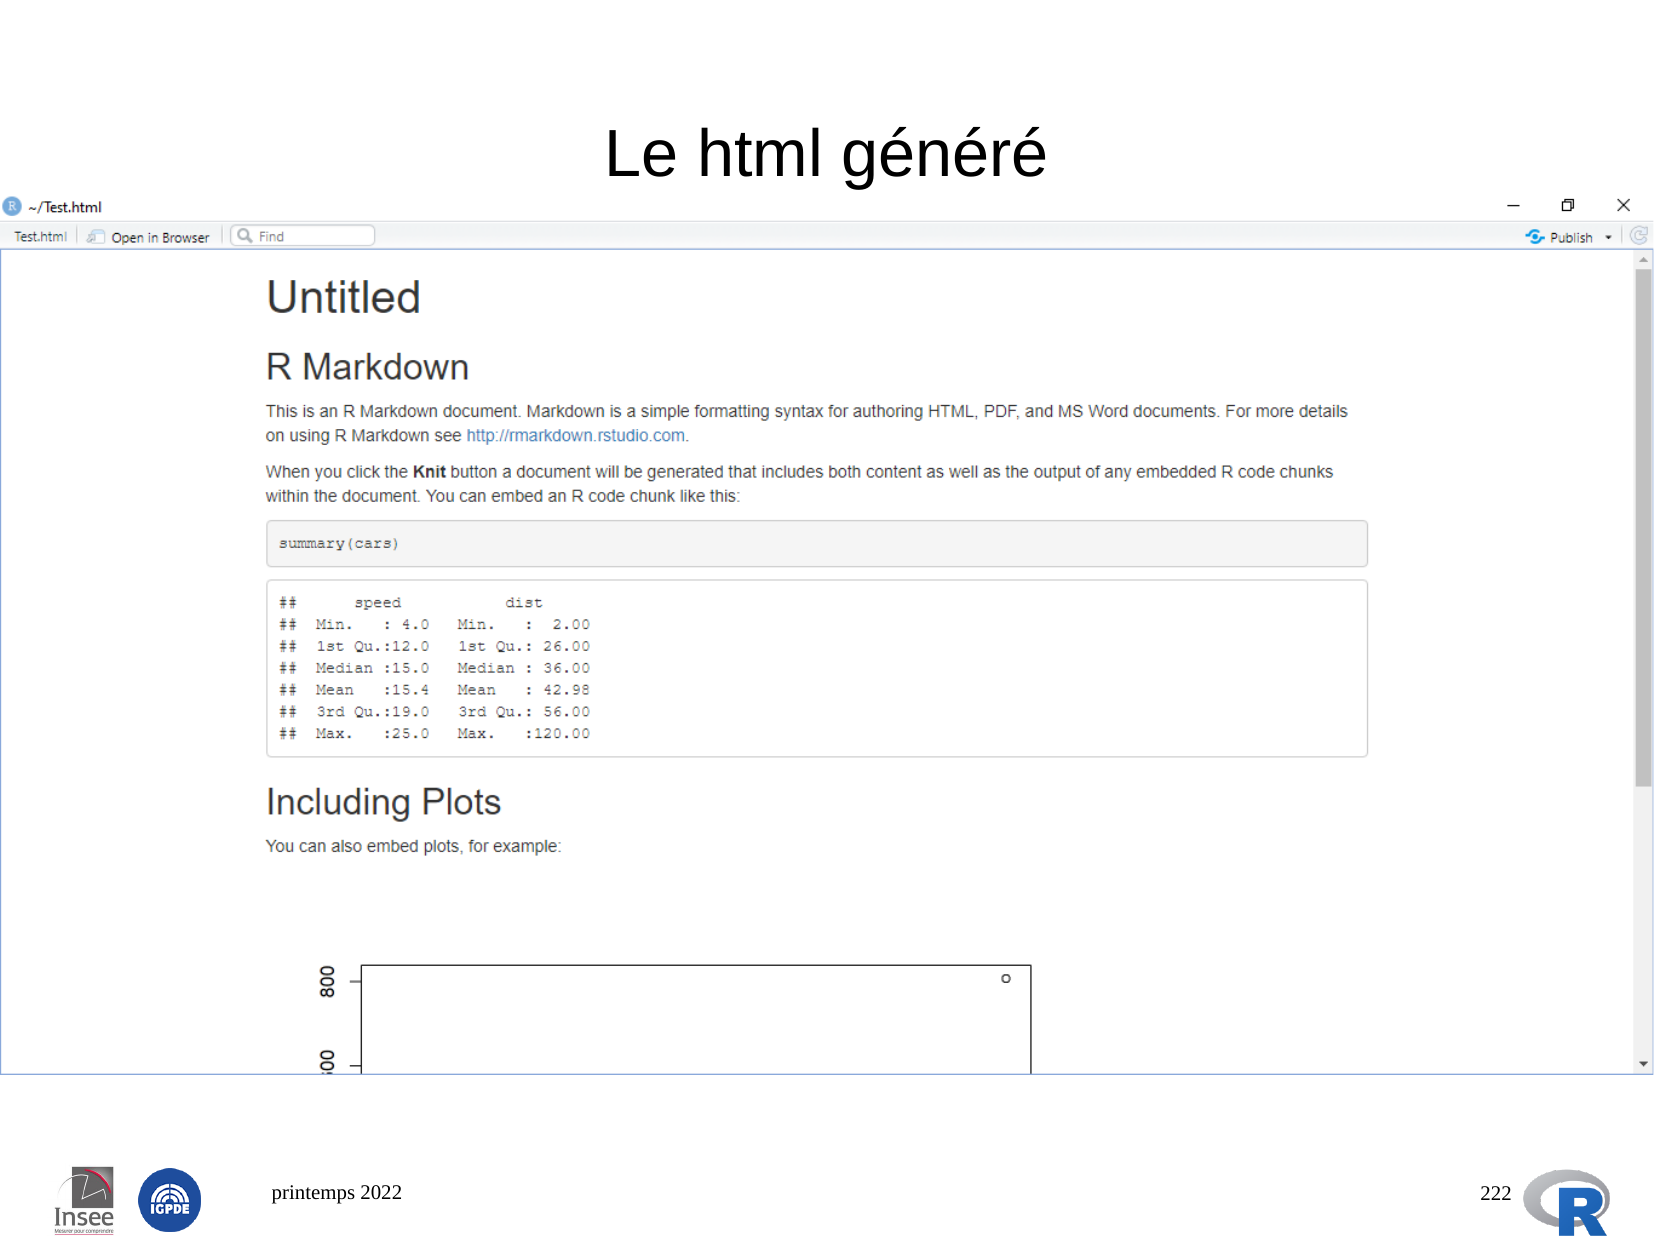

# Le html généré
printemps 2022
222